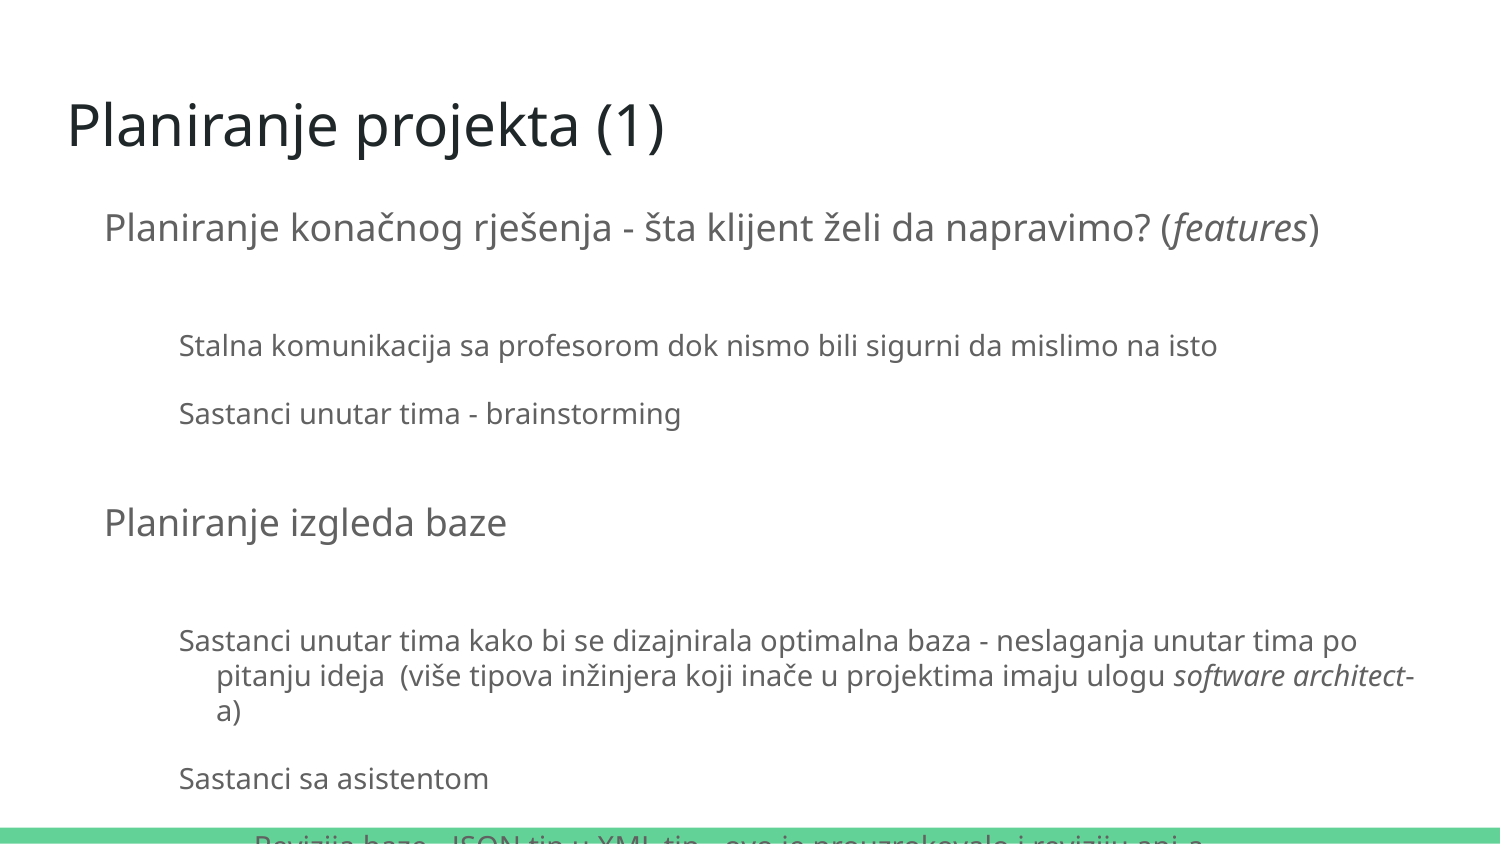

# Planiranje projekta (1)
Planiranje konačnog rješenja - šta klijent želi da napravimo? (features)
Stalna komunikacija sa profesorom dok nismo bili sigurni da mislimo na isto
Sastanci unutar tima - brainstorming
Planiranje izgleda baze
Sastanci unutar tima kako bi se dizajnirala optimalna baza - neslaganja unutar tima po pitanju ideja (više tipova inžinjera koji inače u projektima imaju ulogu software architect-a)
Sastanci sa asistentom
Revizija baze - JSON tip u XML tip - ovo je prouzrokovalo i reviziju api-a